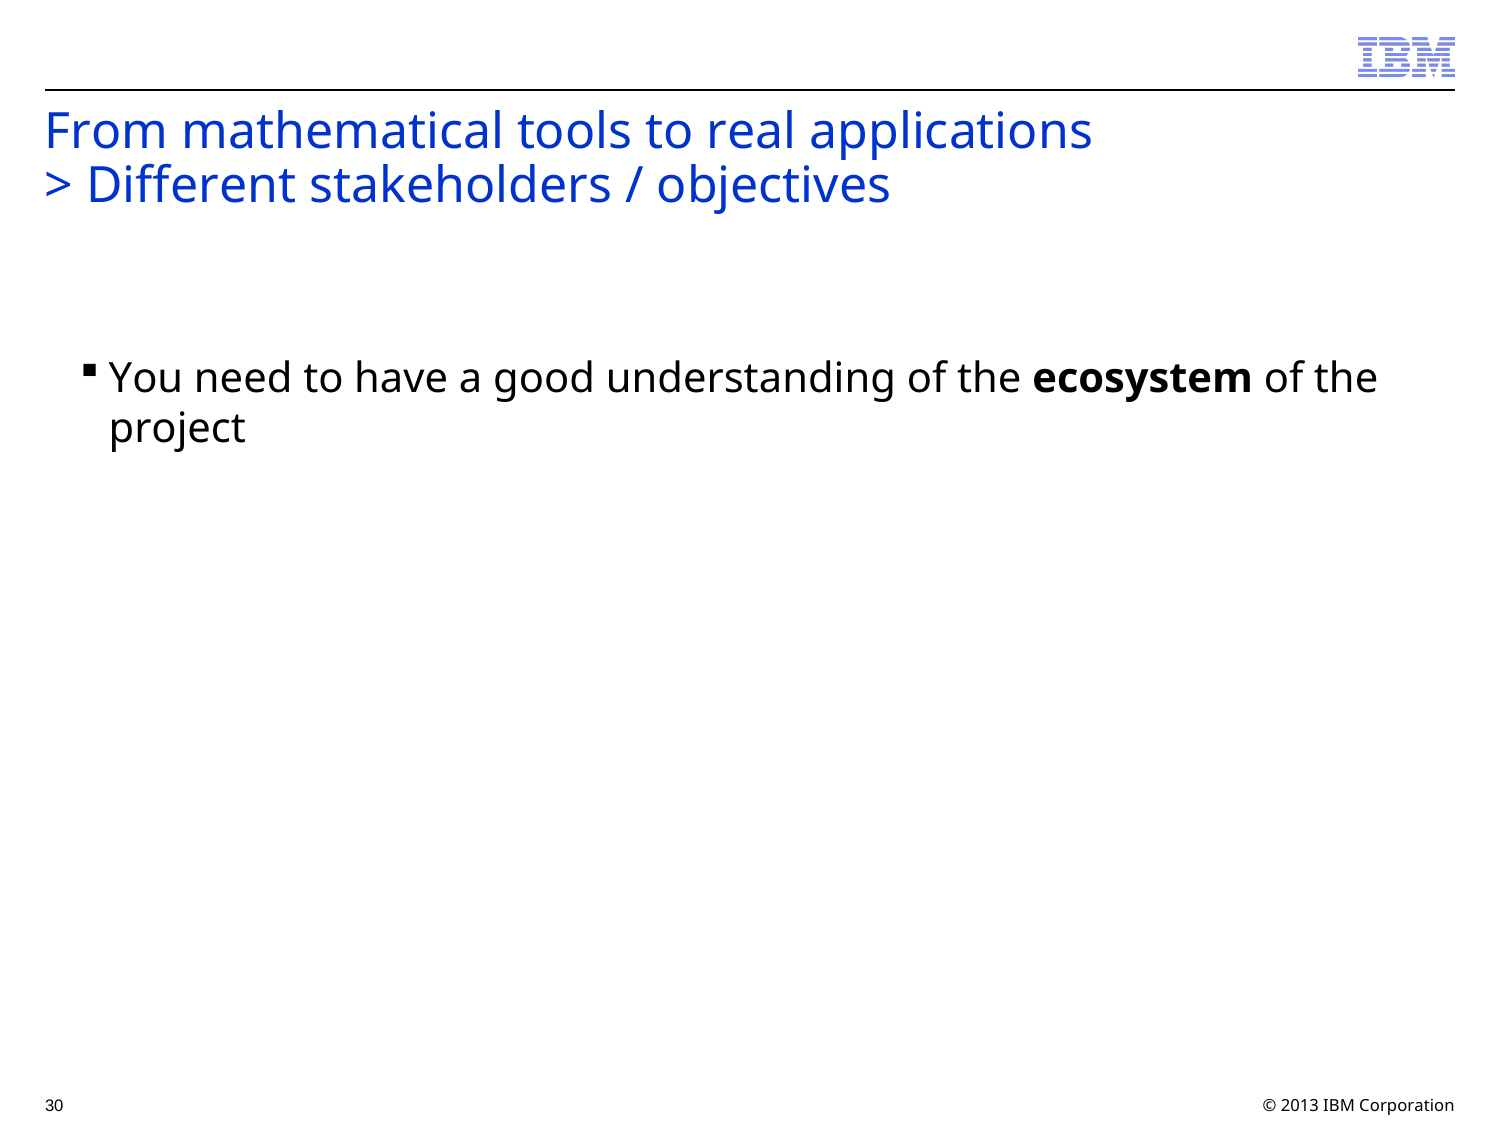

# From mathematical tools to real applications > Different stakeholders / objectives
You need to have a good understanding of the ecosystem of the project
30